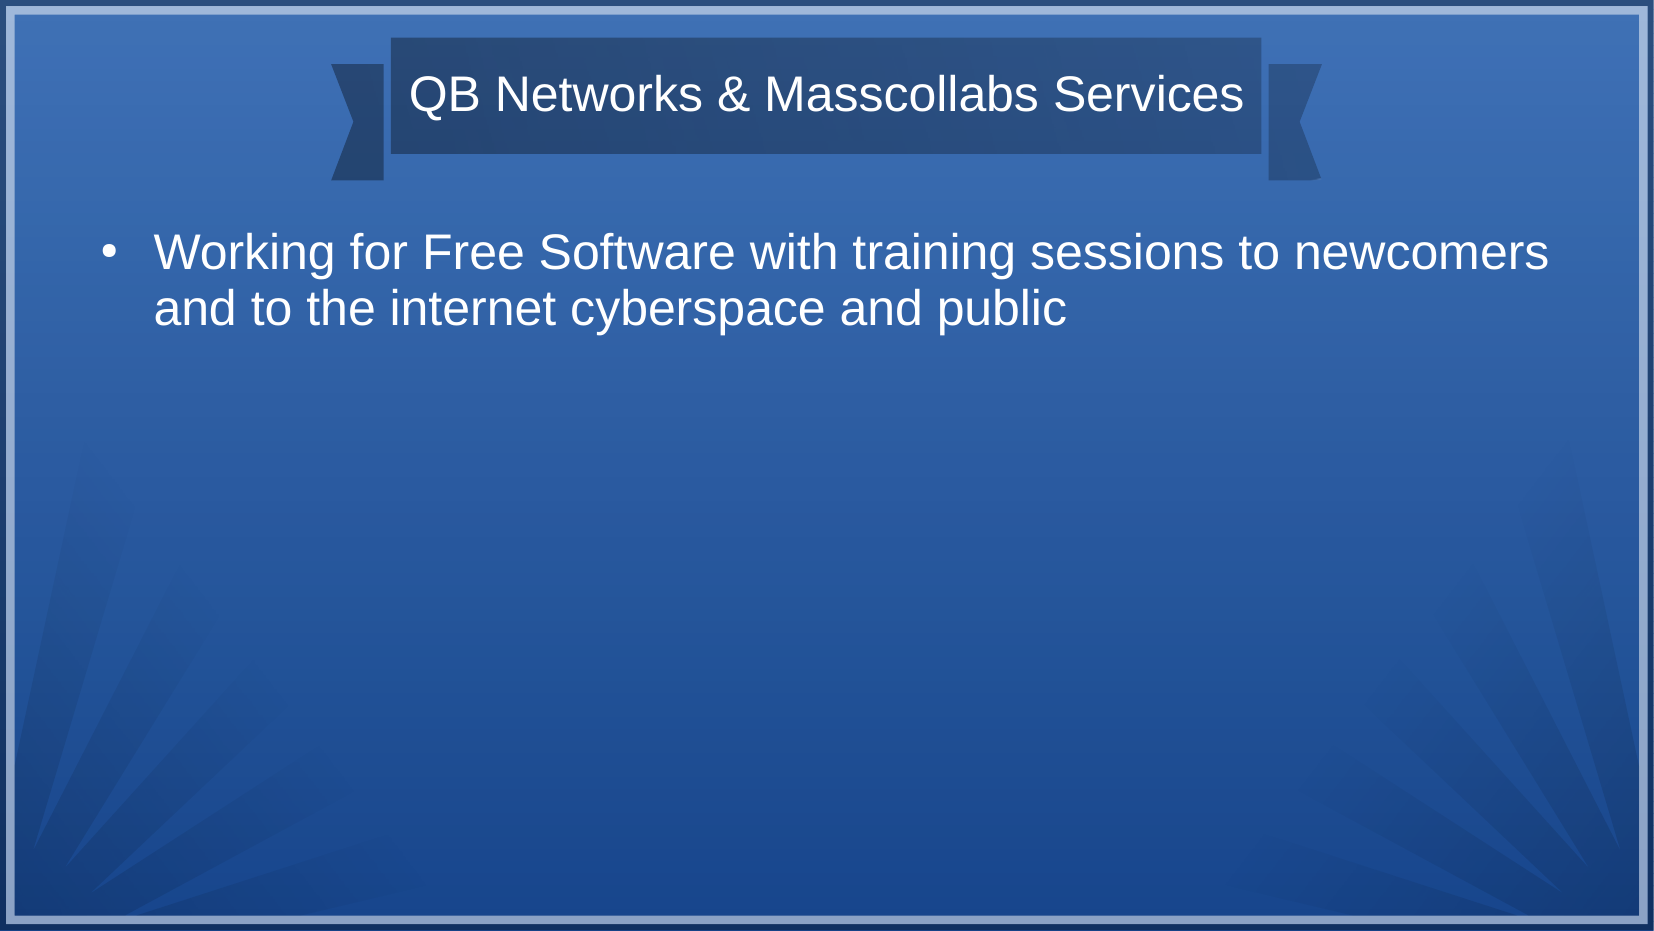

# QB Networks & Masscollabs Services
Working for Free Software with training sessions to newcomers and to the internet cyberspace and public